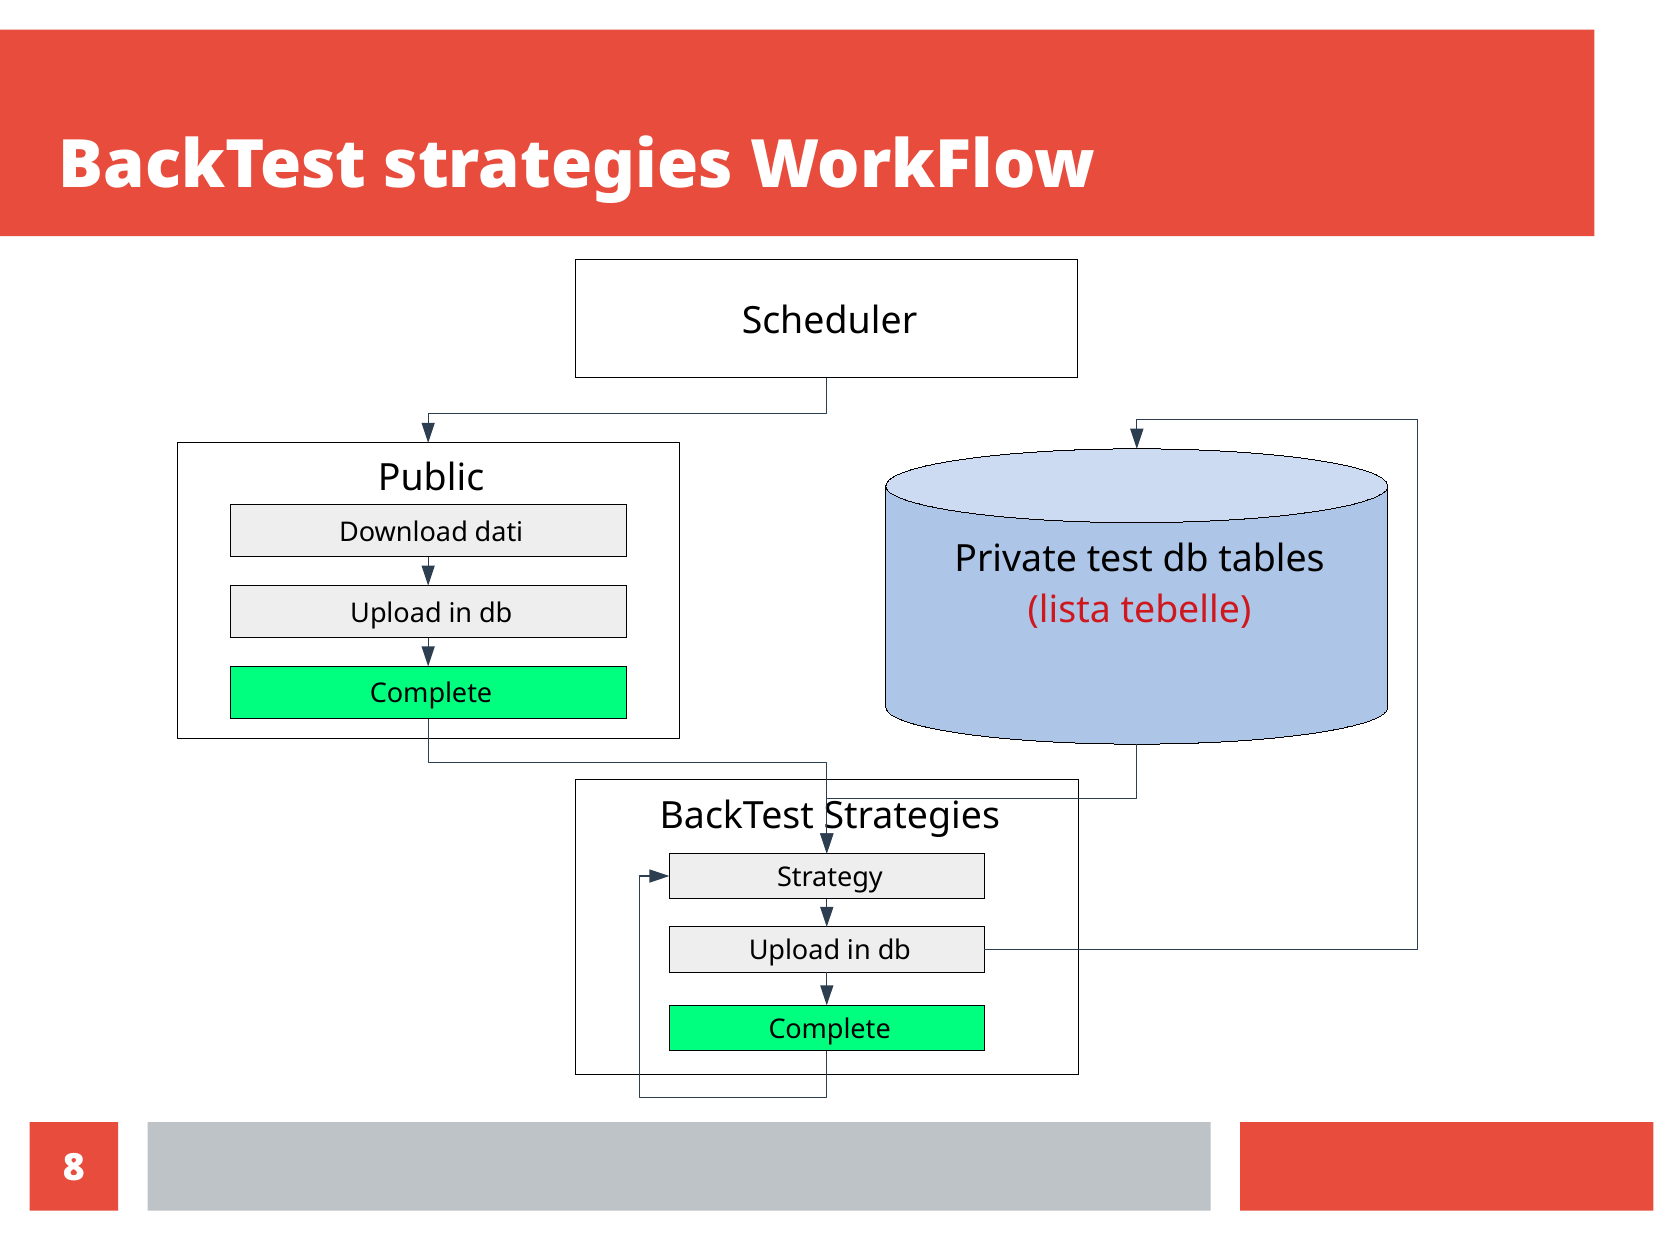

# BackTest strategies WorkFlow
Scheduler
Public
Private test db tables
(lista tebelle)
Download dati
Upload in db
Complete
BackTest Strategies
Strategy
Upload in db
Complete
8